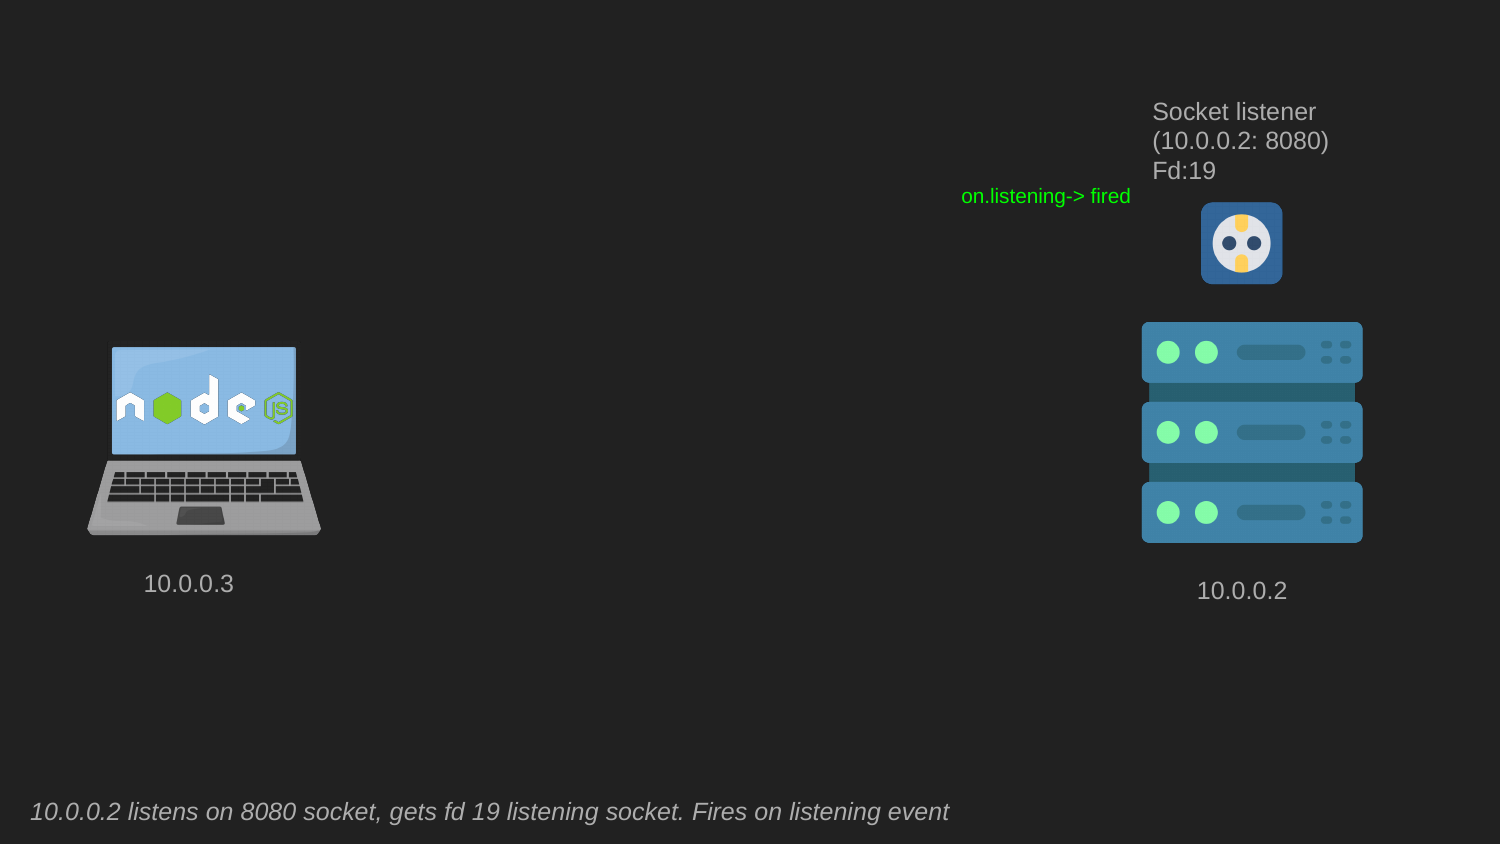

Socket listener
(10.0.0.2: 8080)
Fd:19
on.listening-> fired
10.0.0.3
10.0.0.2
10.0.0.2 listens on 8080 socket, gets fd 19 listening socket. Fires on listening event